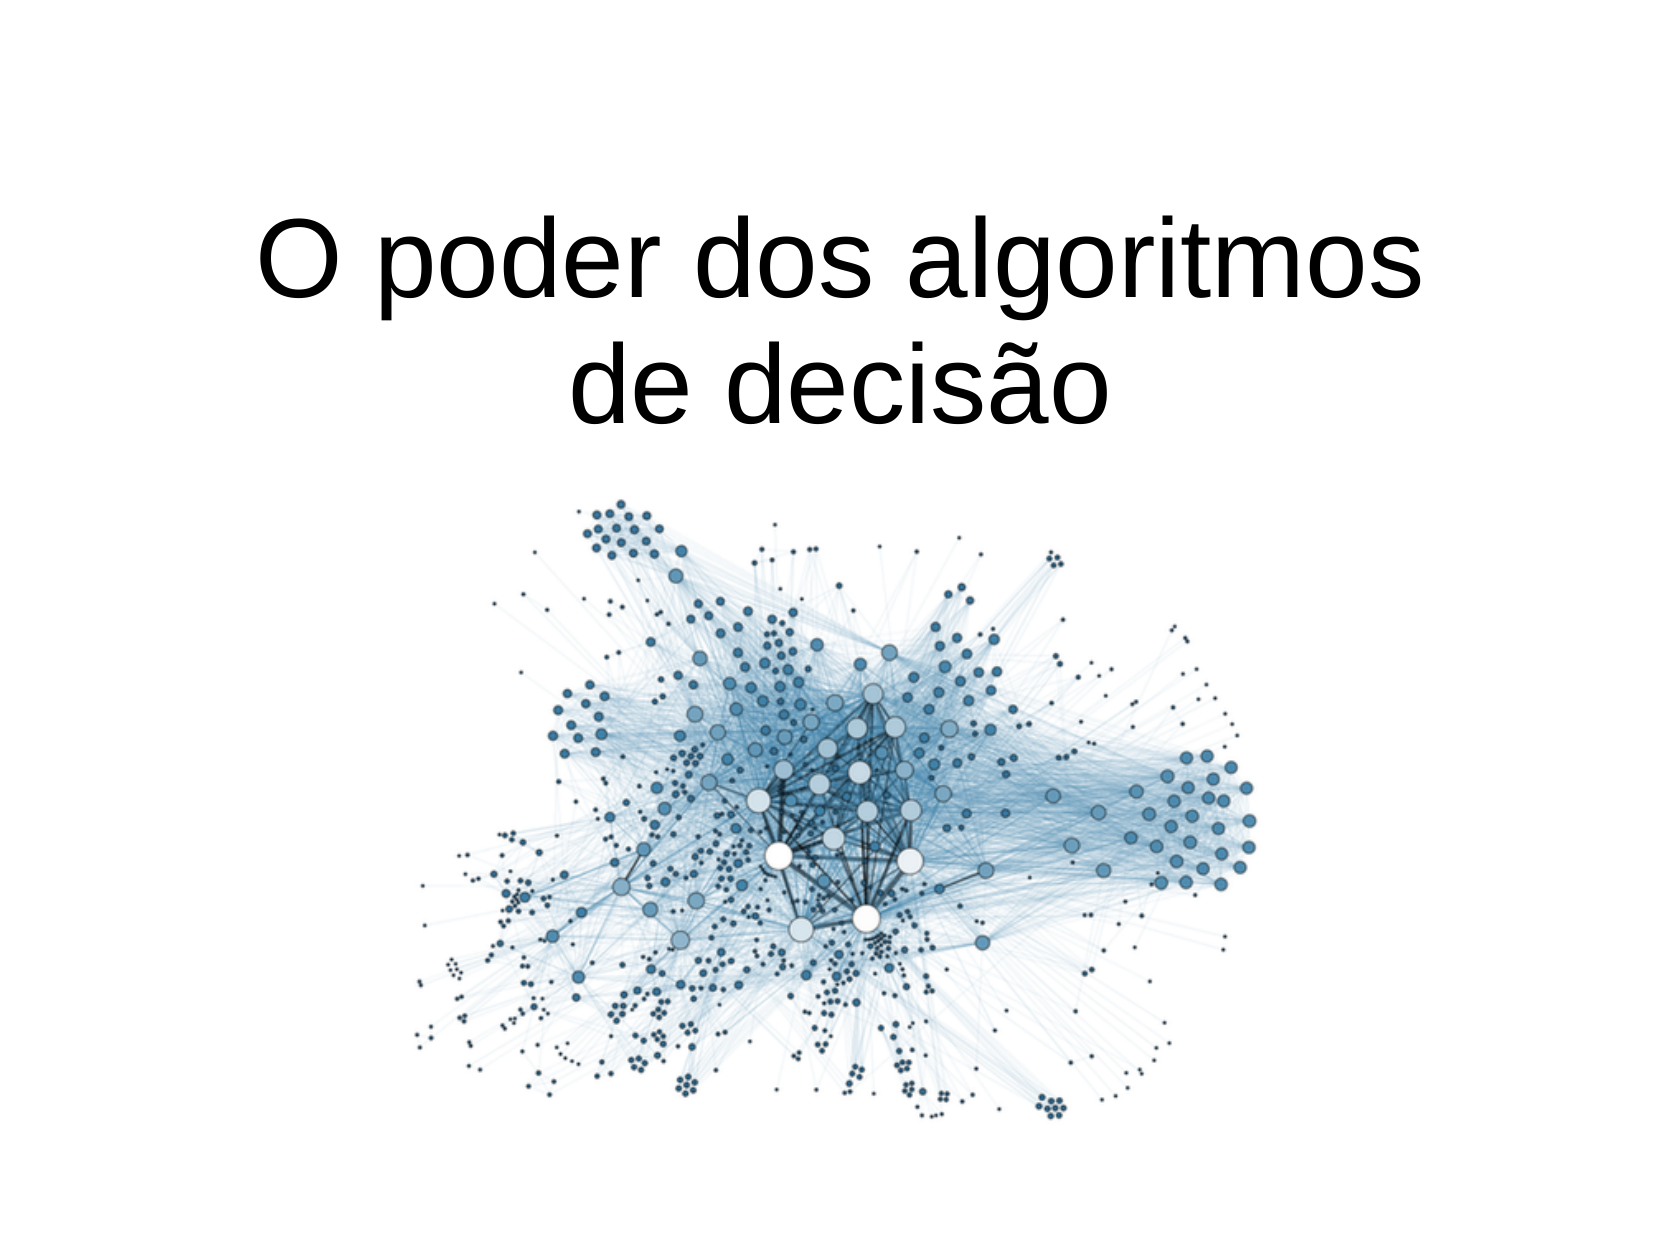

# O poder dos algoritmos de decisão